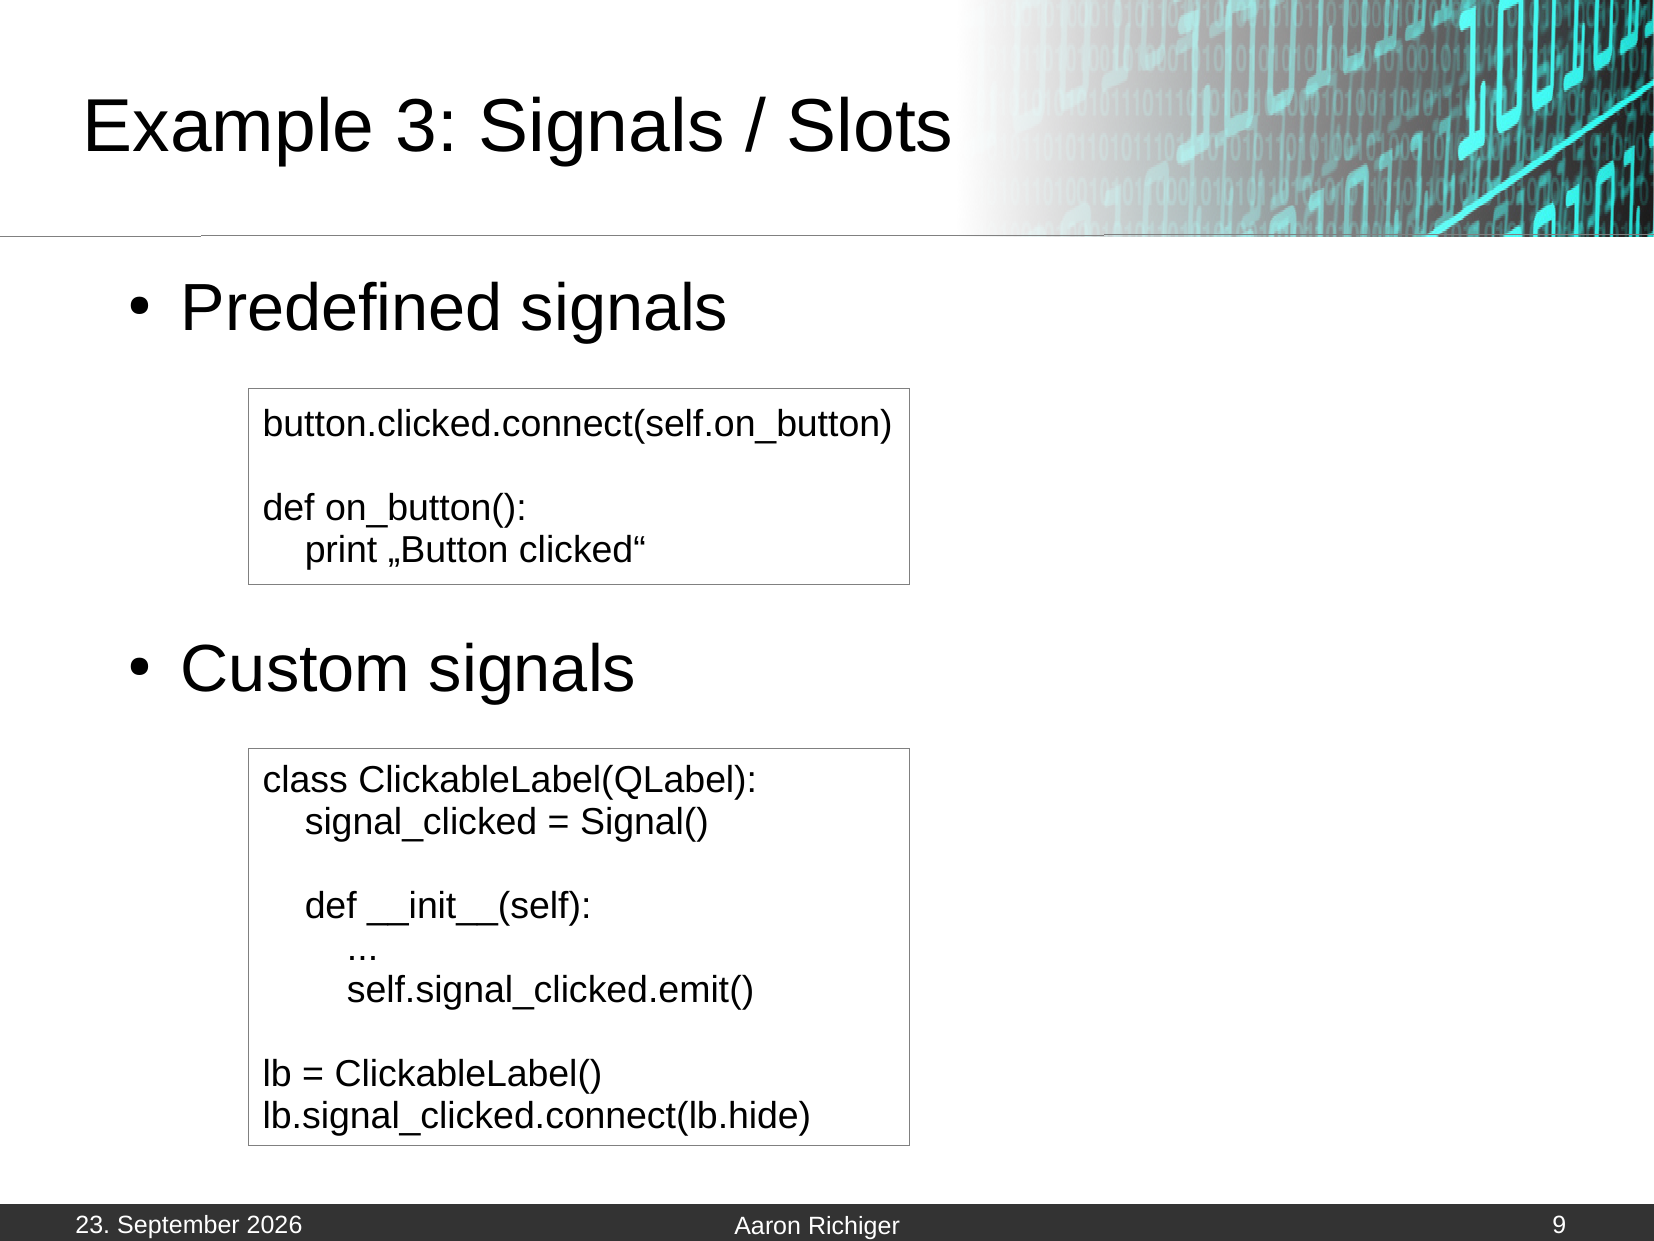

Example 3: Signals / Slots
# Predefined signals
Custom signals
button.clicked.connect(self.on_button)
def on_button():
 print „Button clicked“
class ClickableLabel(QLabel):
 signal_clicked = Signal()
 def __init__(self):
 ...
 self.signal_clicked.emit()
lb = ClickableLabel()
lb.signal_clicked.connect(lb.hide)
9
Aaron Richiger